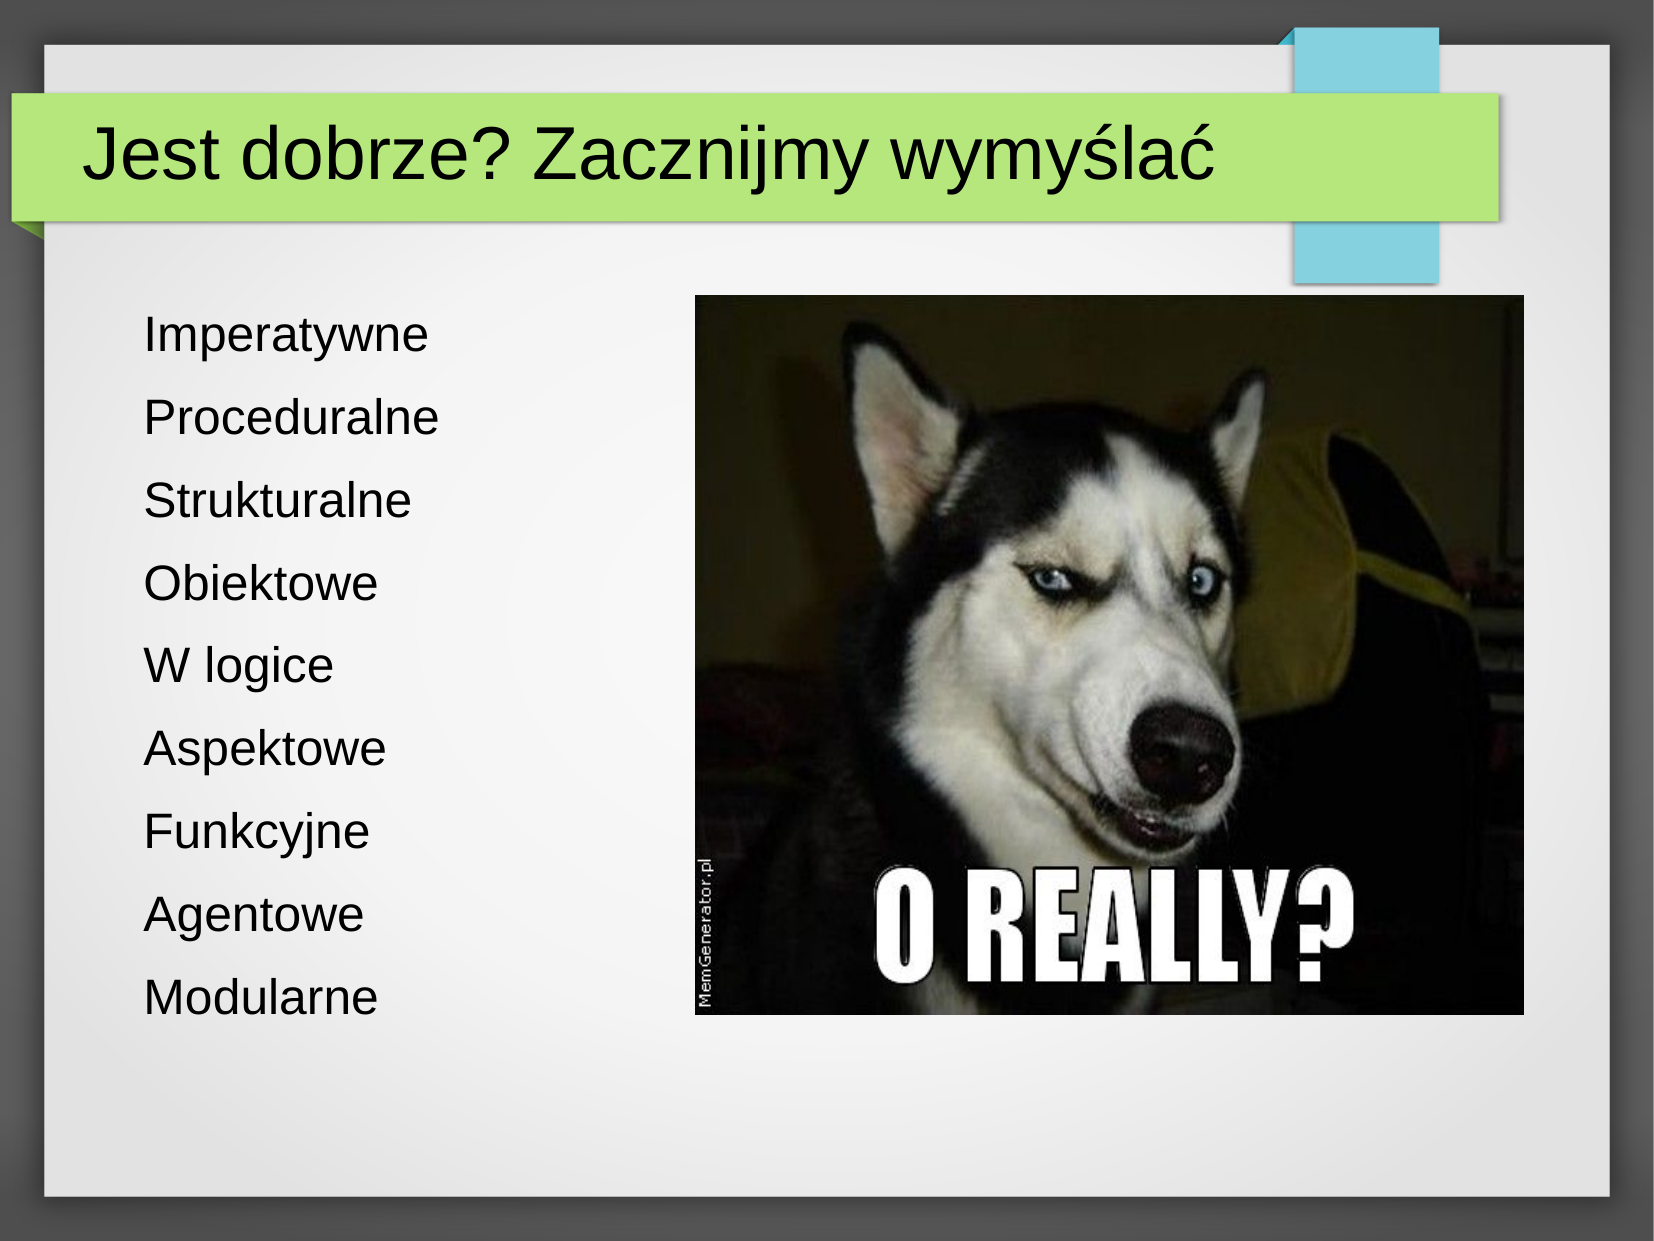

# Jest dobrze? Zacznijmy wymyślać
Imperatywne
Proceduralne
Strukturalne
Obiektowe
W logice
Aspektowe
Funkcyjne
Agentowe
Modularne